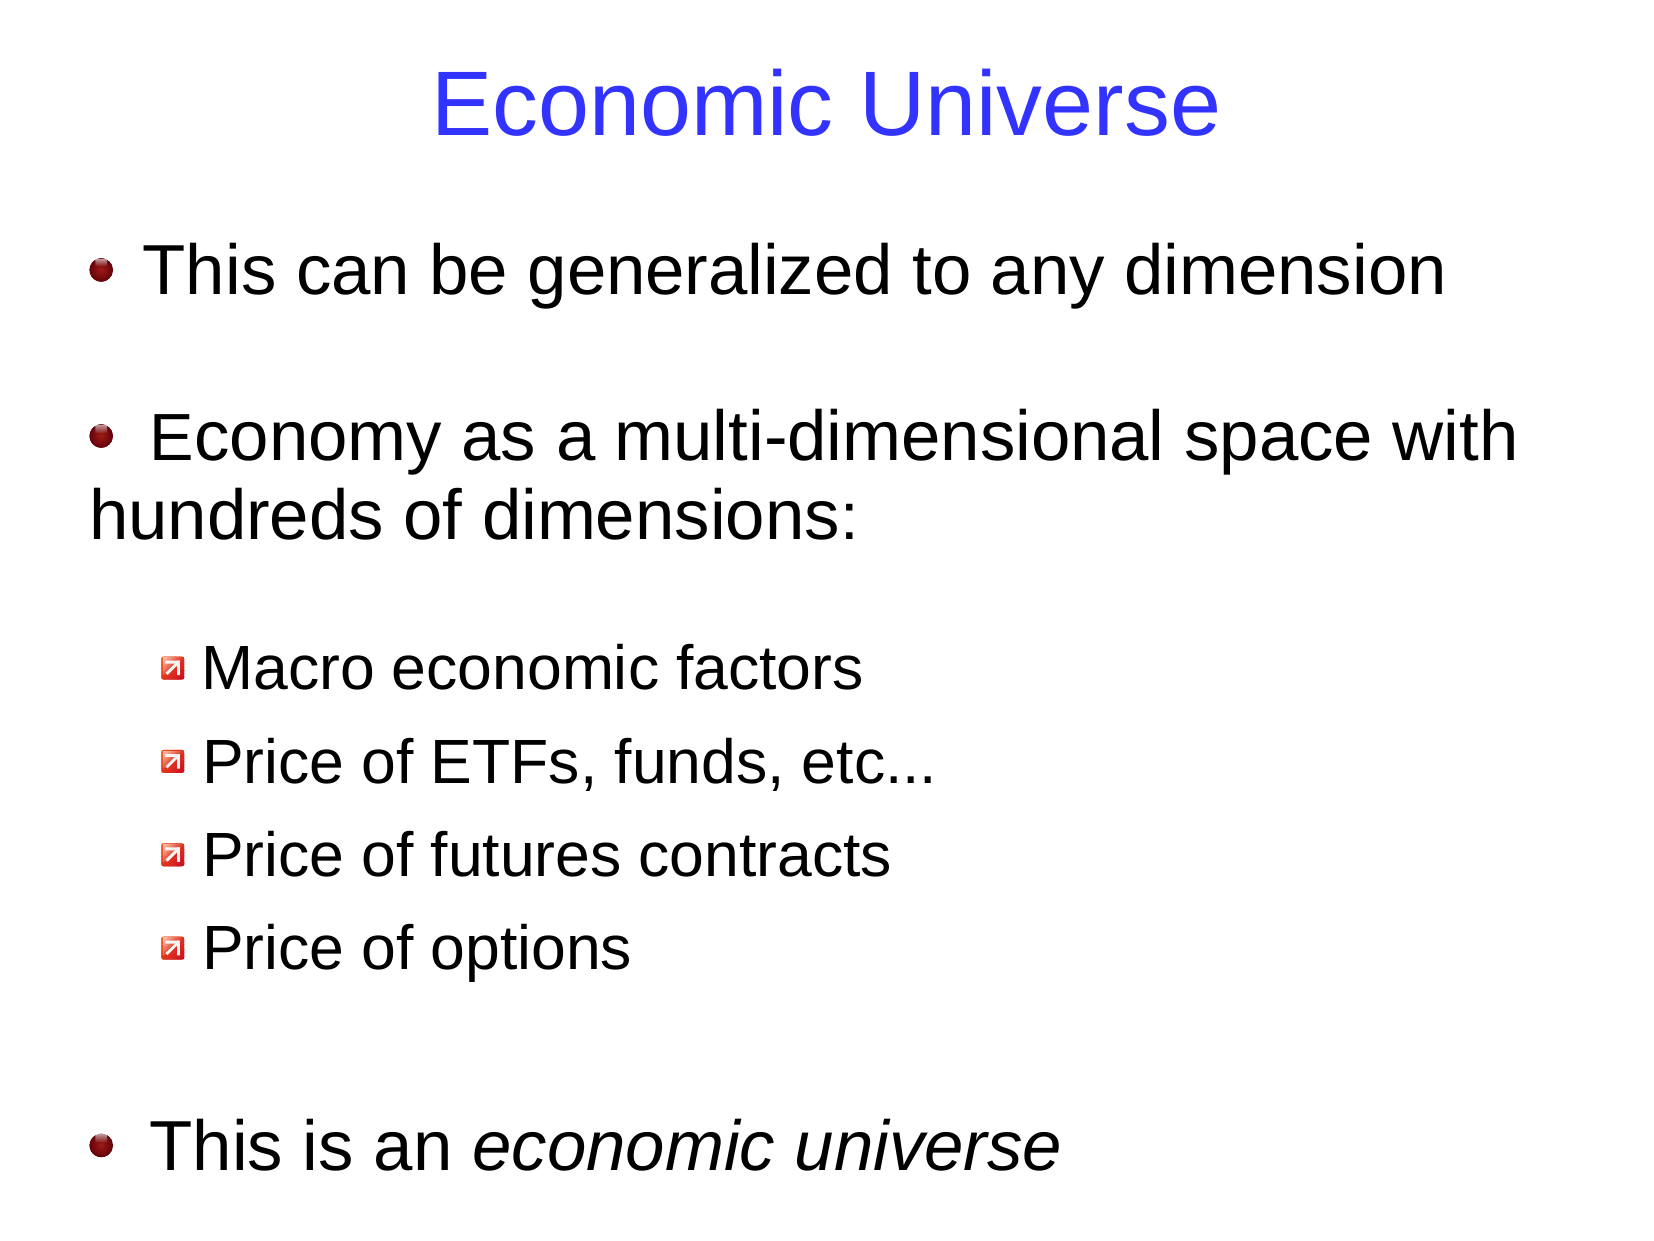

# Economic Universe
This can be generalized to any dimension
 Economy as a multi-dimensional space with hundreds of dimensions:
 Macro economic factors
 Price of ETFs, funds, etc...
 Price of futures contracts
 Price of options
 This is an economic universe